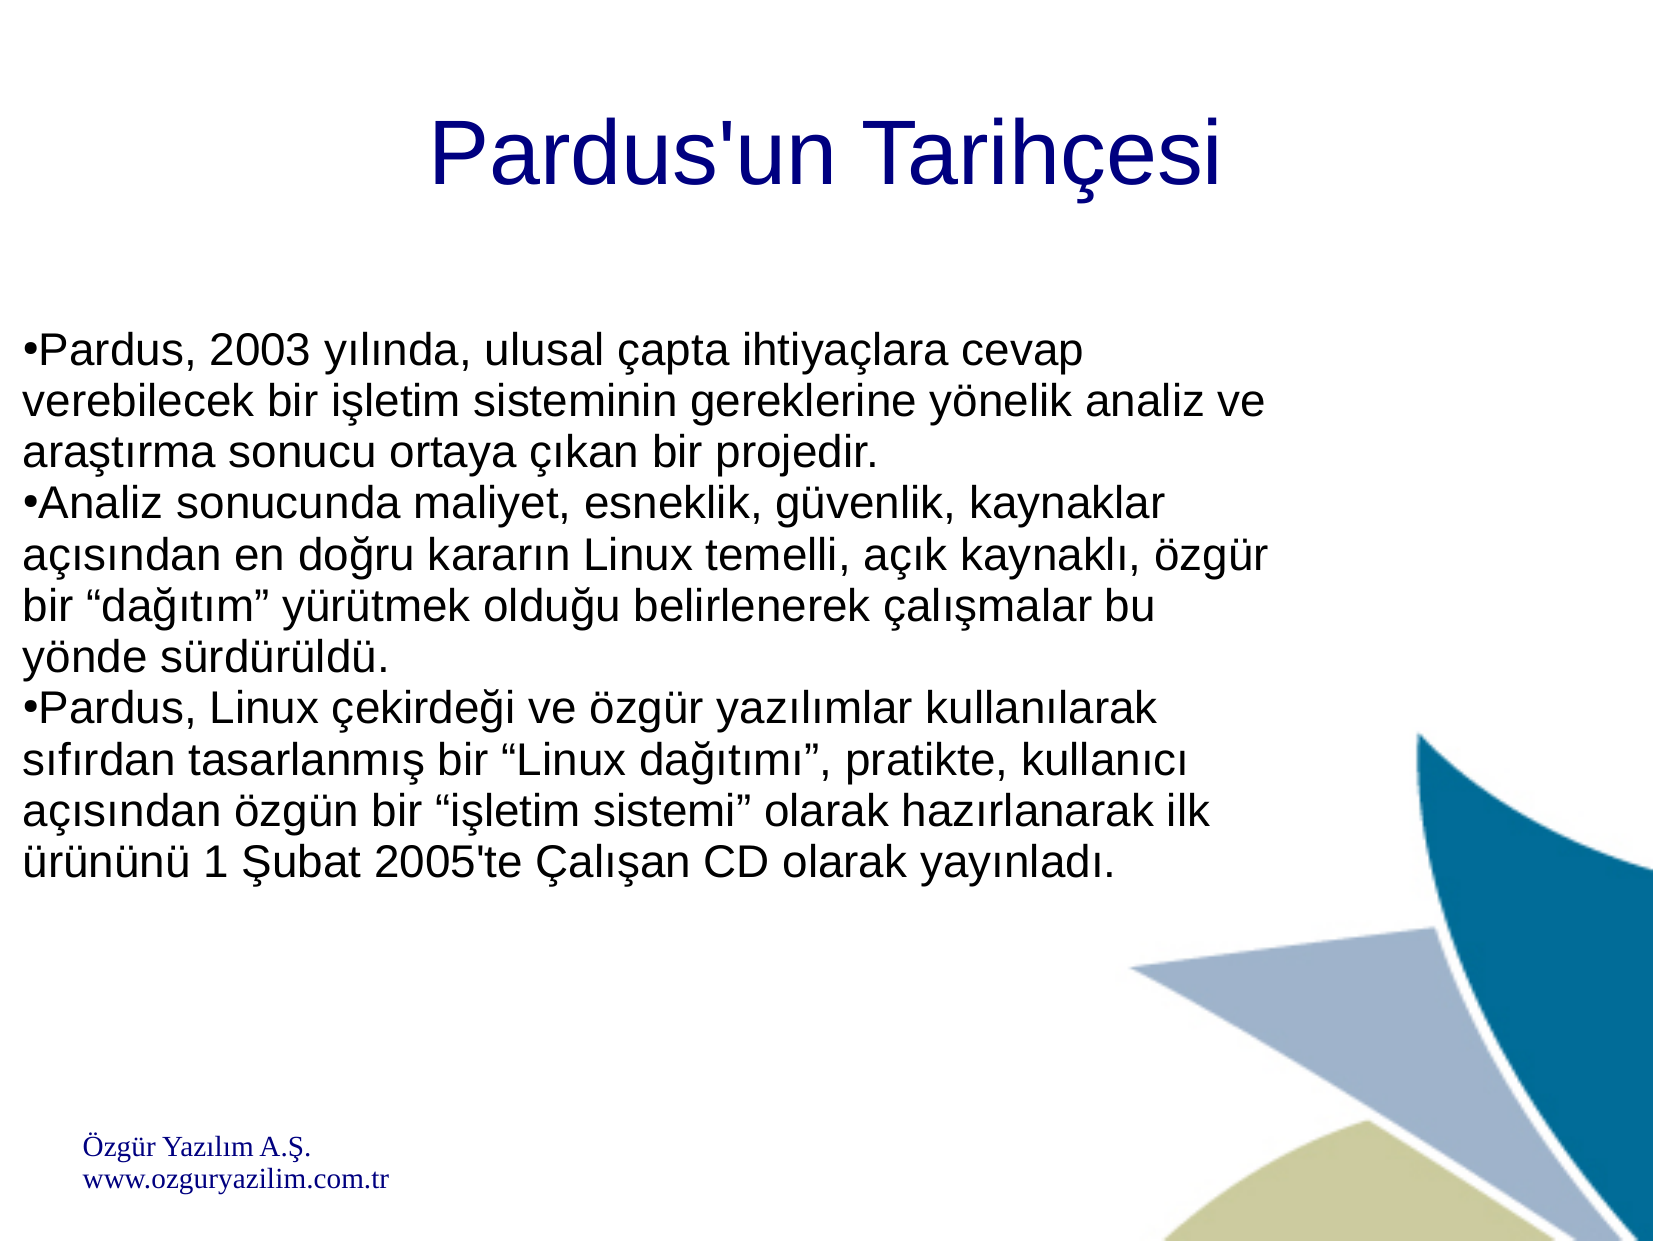

# Pardus'un Tarihçesi
Pardus, 2003 yılında, ulusal çapta ihtiyaçlara cevap verebilecek bir işletim sisteminin gereklerine yönelik analiz ve araştırma sonucu ortaya çıkan bir projedir.
Analiz sonucunda maliyet, esneklik, güvenlik, kaynaklar açısından en doğru kararın Linux temelli, açık kaynaklı, özgür bir “dağıtım” yürütmek olduğu belirlenerek çalışmalar bu yönde sürdürüldü.
Pardus, Linux çekirdeği ve özgür yazılımlar kullanılarak sıfırdan tasarlanmış bir “Linux dağıtımı”, pratikte, kullanıcı açısından özgün bir “işletim sistemi” olarak hazırlanarak ilk ürününü 1 Şubat 2005'te Çalışan CD olarak yayınladı.